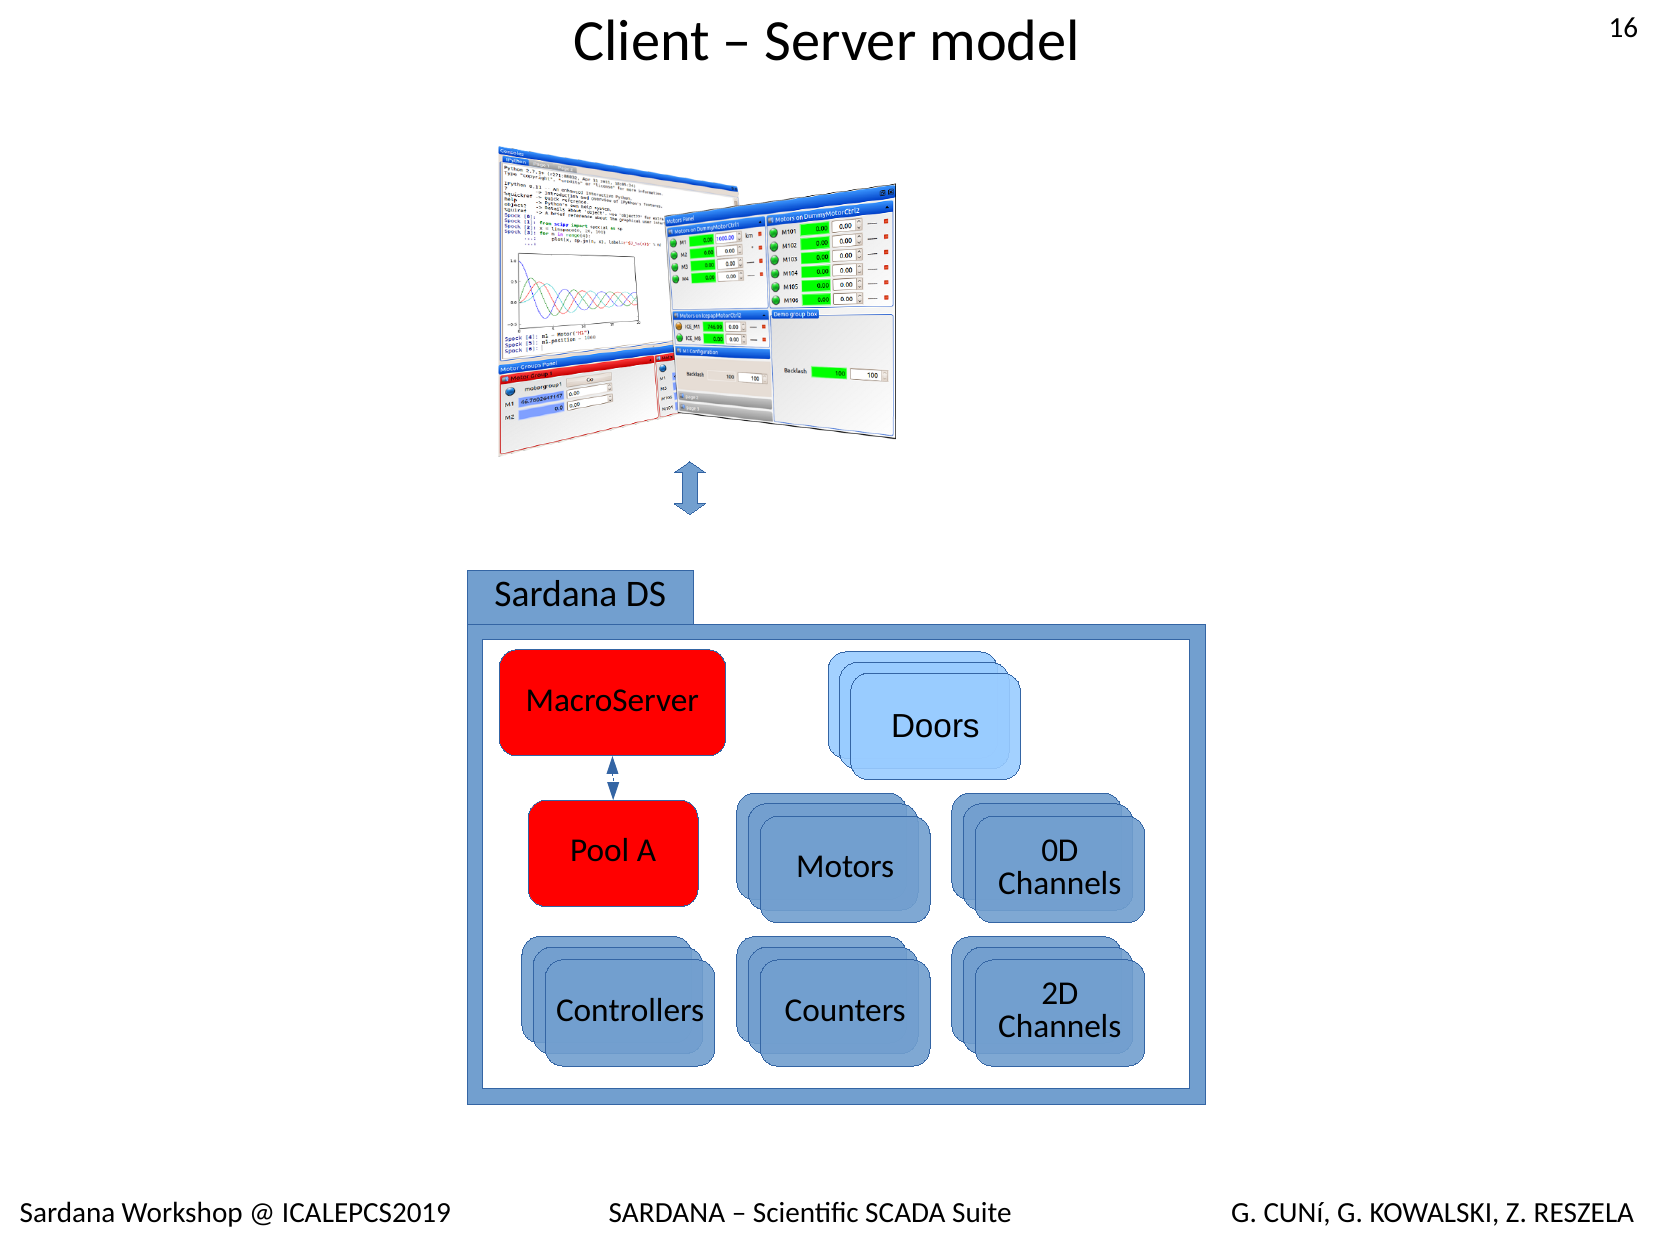

# Client – Server model
16
Sardana DS
MacroServer
Doors
Motors
0D
Channels
Pool A
Controllers
Counters
2D
Channels